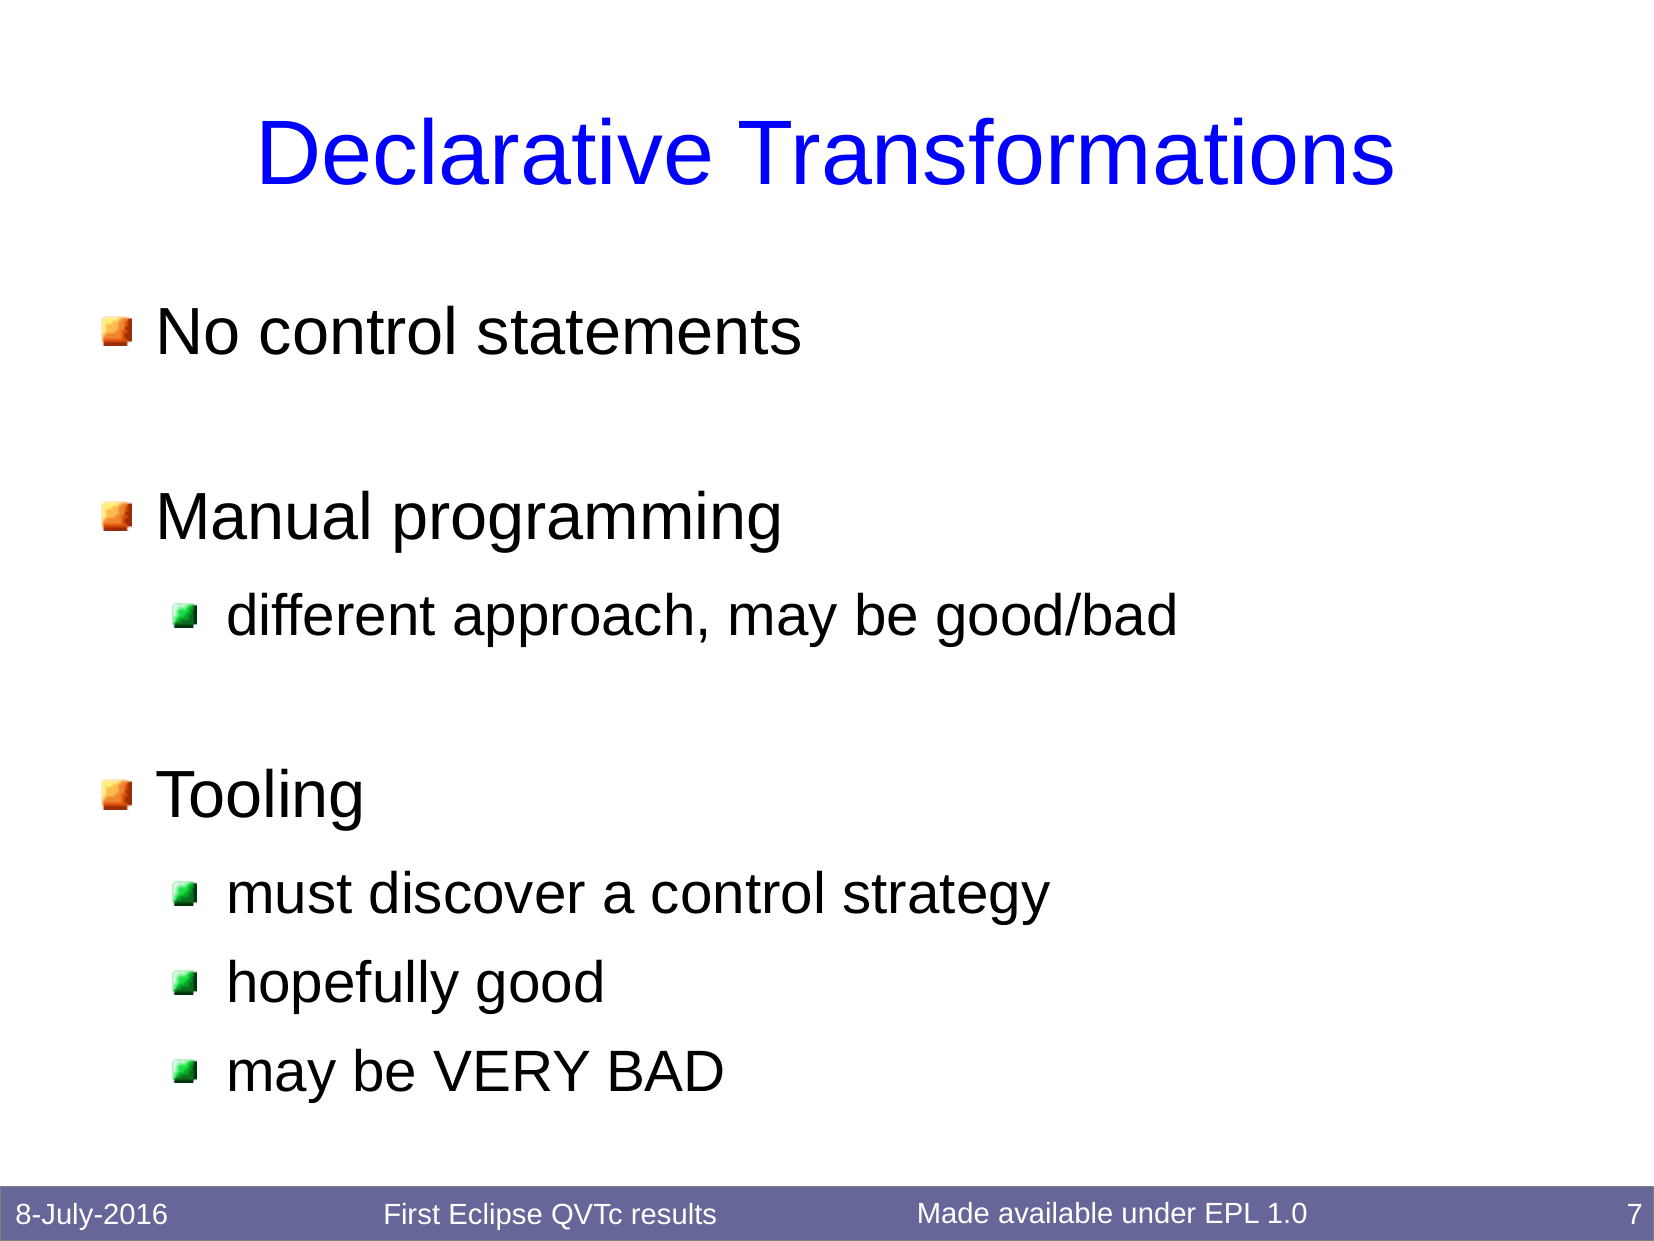

# Declarative Transformations
No control statements
Manual programming
different approach, may be good/bad
Tooling
must discover a control strategy
hopefully good
may be VERY BAD
8-July-2016
First Eclipse QVTc results
7